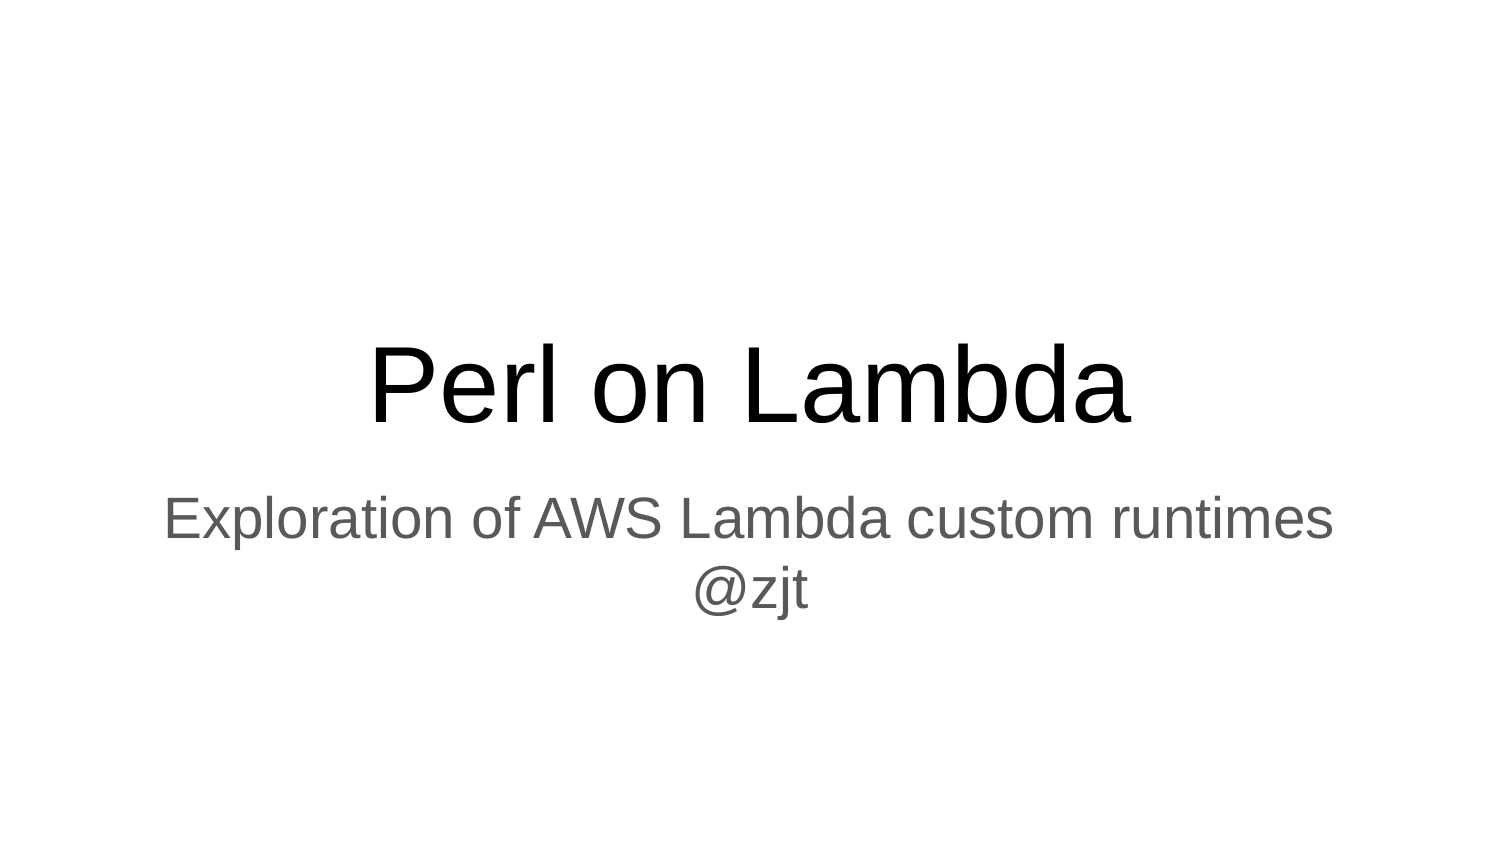

# Perl on Lambda
Exploration of AWS Lambda custom runtimes
@zjt